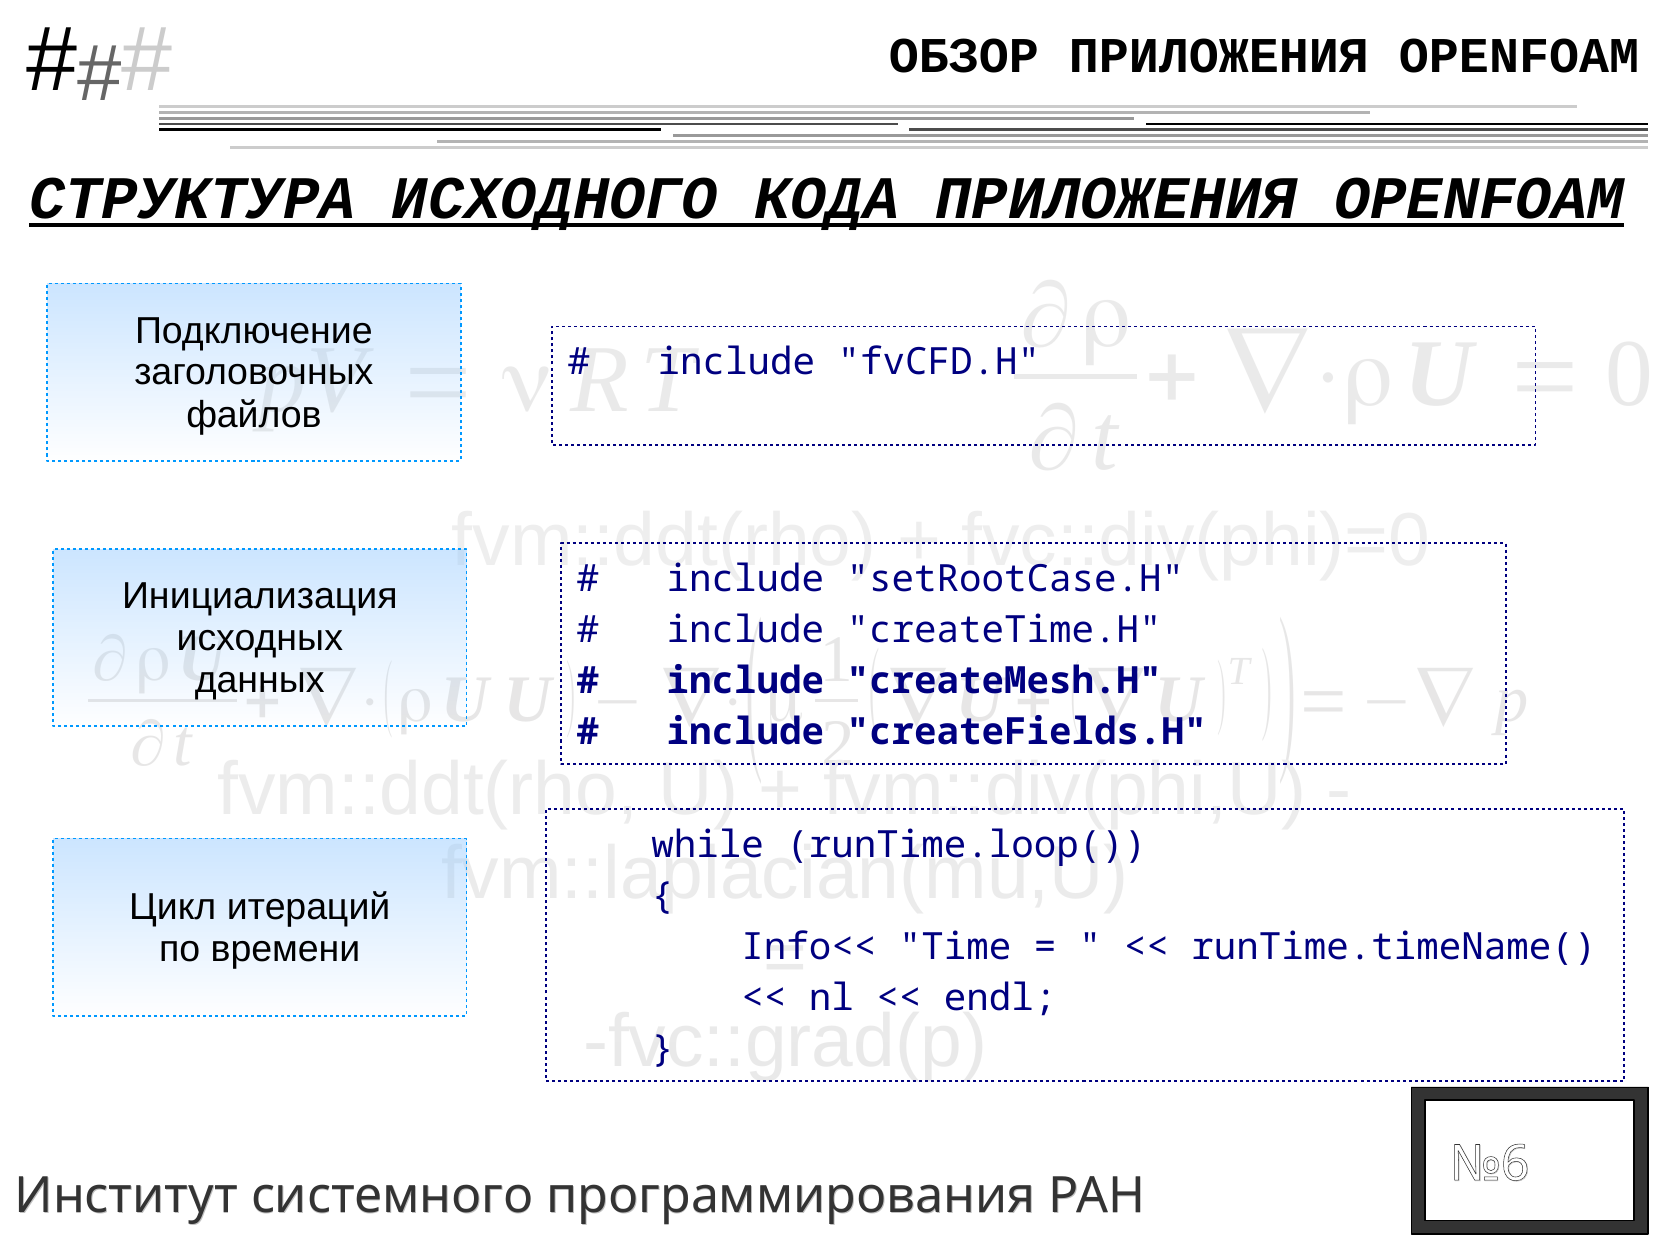

# СТРУКТУРА ИСХОДНОГО КОДА ПРИЛОЖЕНИЯ OPENFOAM
Подключение
заголовочных
файлов
# include "fvCFD.H"
# include "setRootCase.H"
# include "createTime.H"
# include "createMesh.H"
# include "createFields.H"
Инициализация
исходных
данных
 while (runTime.loop())
 {
 Info<< "Time = " << runTime.timeName()
 << nl << endl;
 }
Цикл итераций
по времени